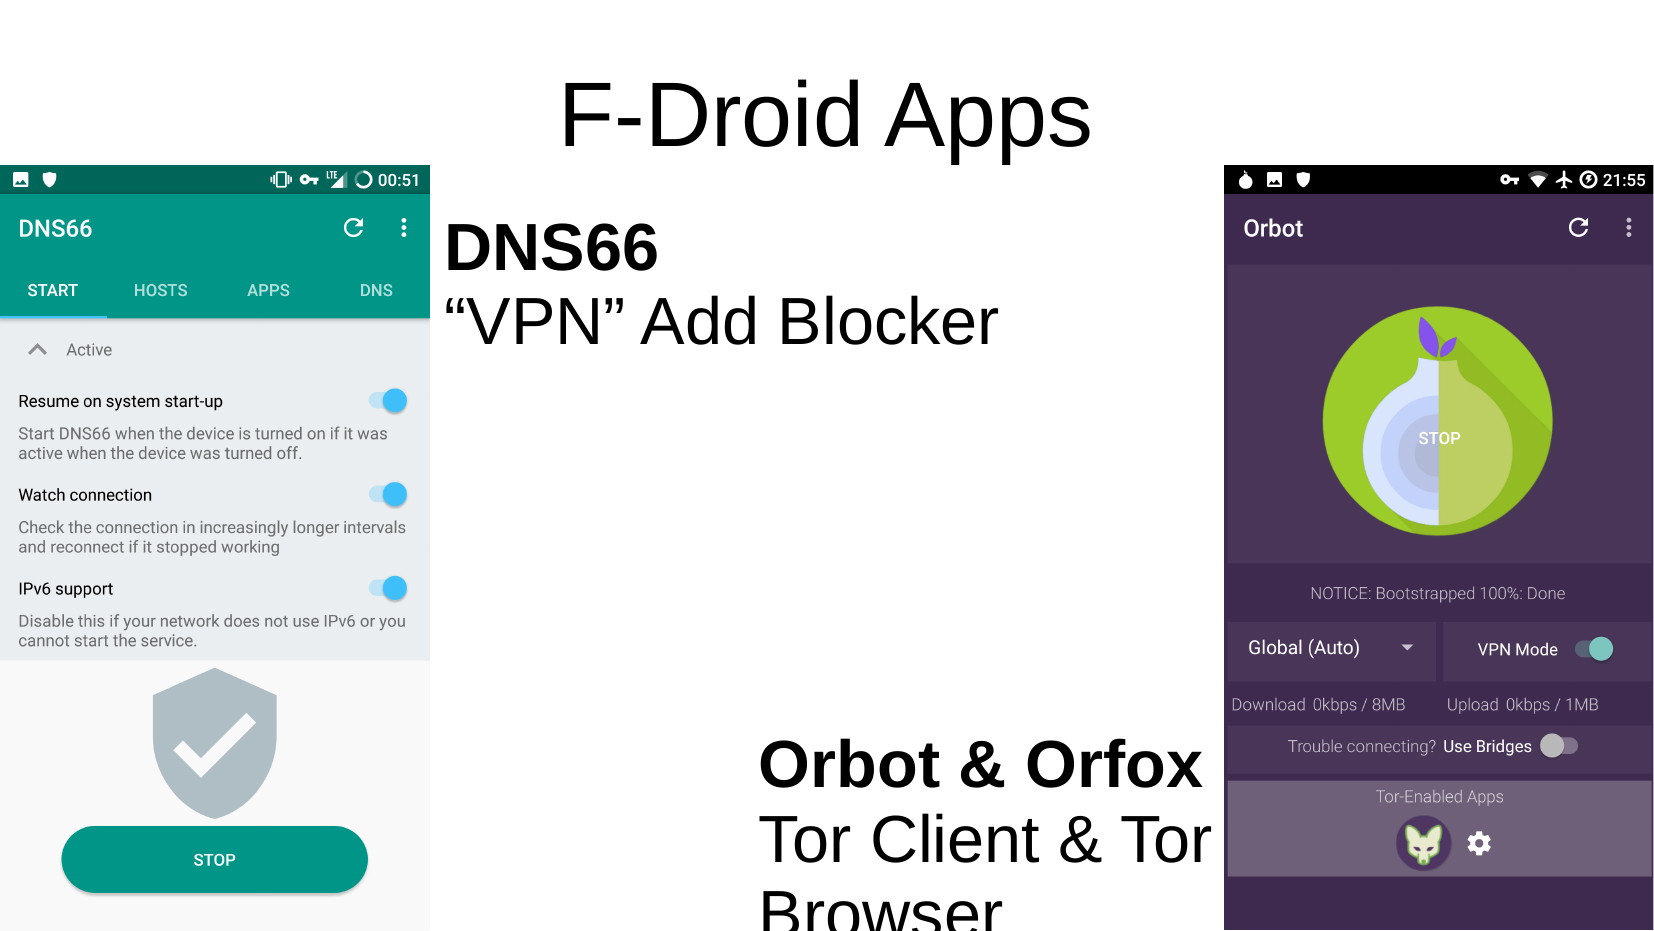

# F-Droid Apps
DNS66
“VPN” Add Blocker
Orbot & Orfox
Tor Client & Tor
Browser